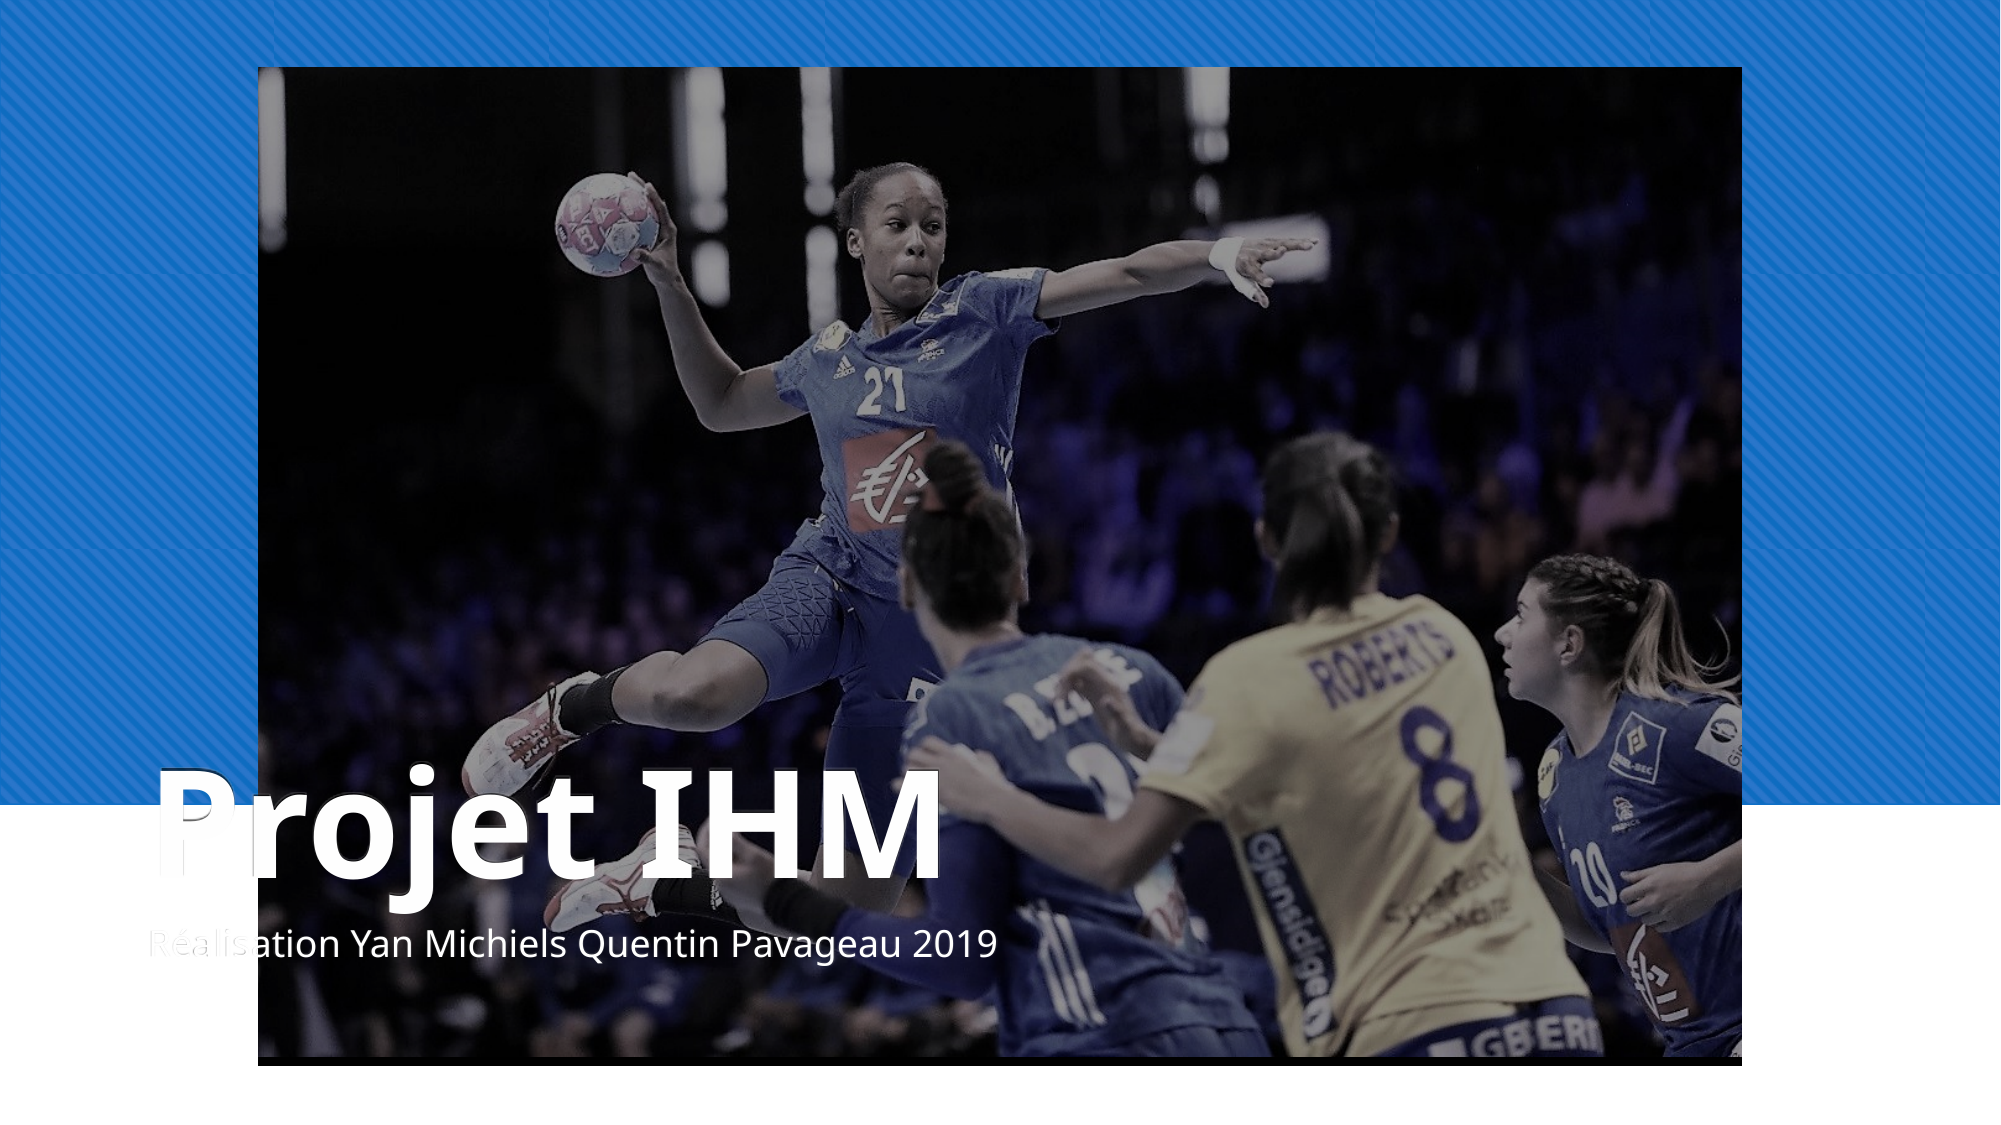

# Projet IHM
Réalisation Yan Michiels Quentin Pavageau 2019